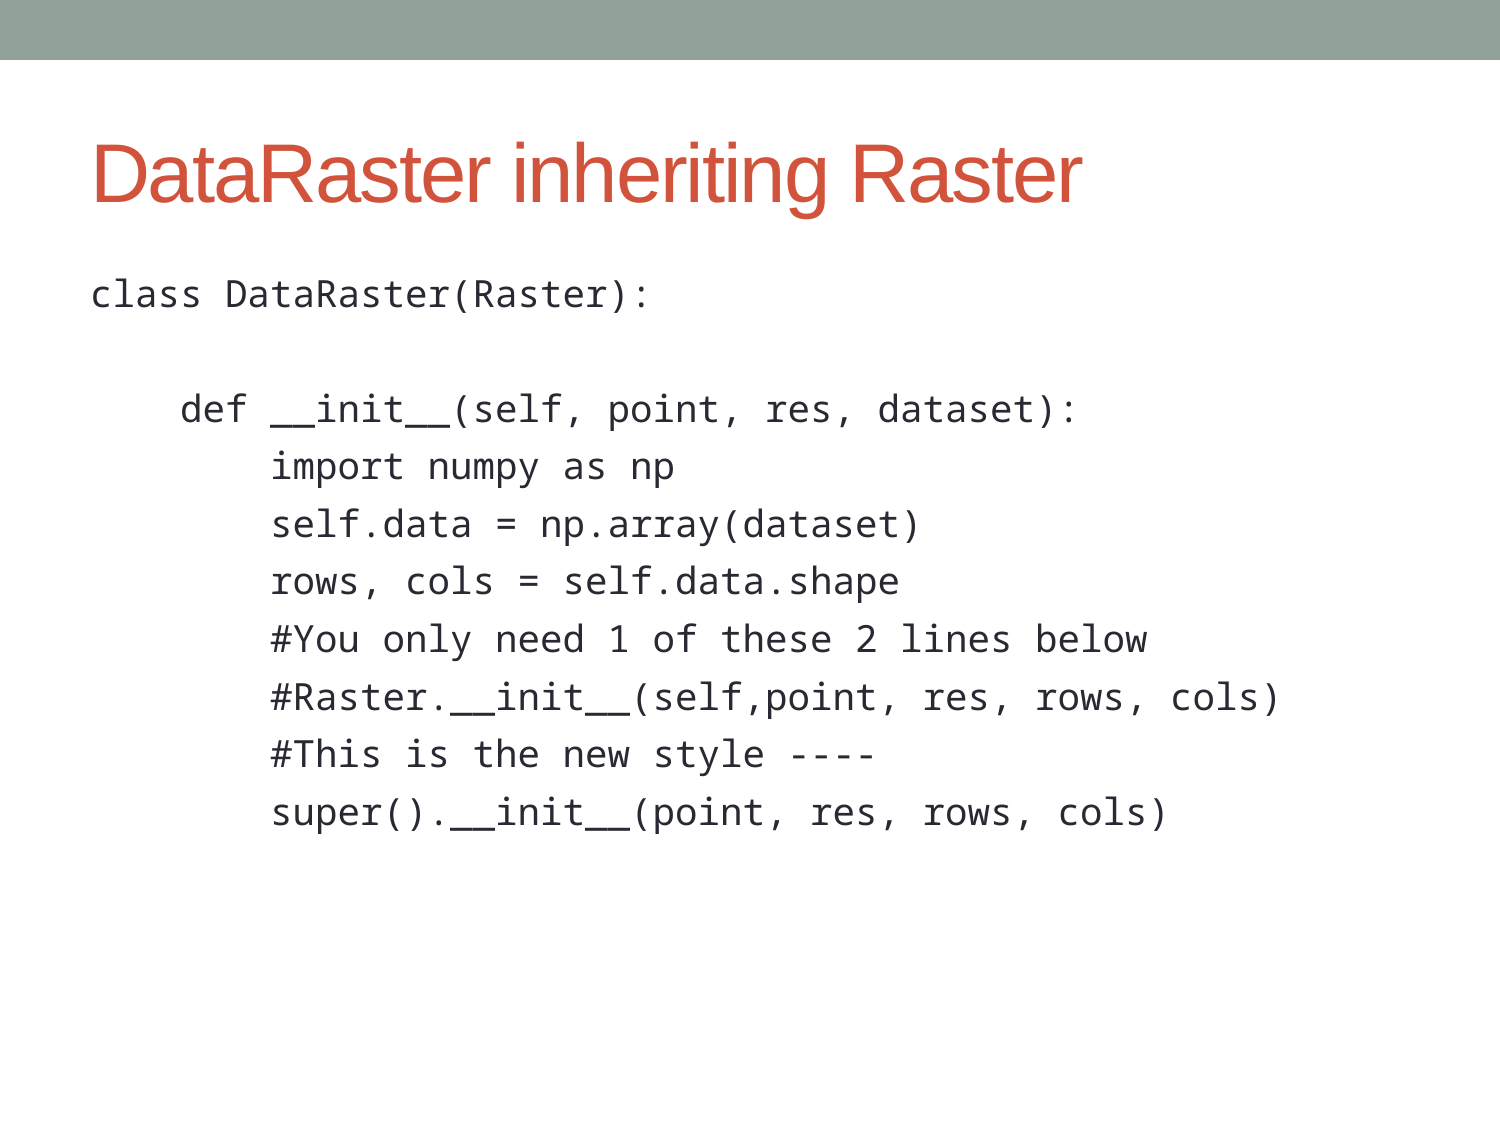

# DataRaster inheriting Raster
class DataRaster(Raster):
 def __init__(self, point, res, dataset):
 import numpy as np
 self.data = np.array(dataset)
 rows, cols = self.data.shape
 #You only need 1 of these 2 lines below
 #Raster.__init__(self,point, res, rows, cols)
 #This is the new style ----
 super().__init__(point, res, rows, cols)